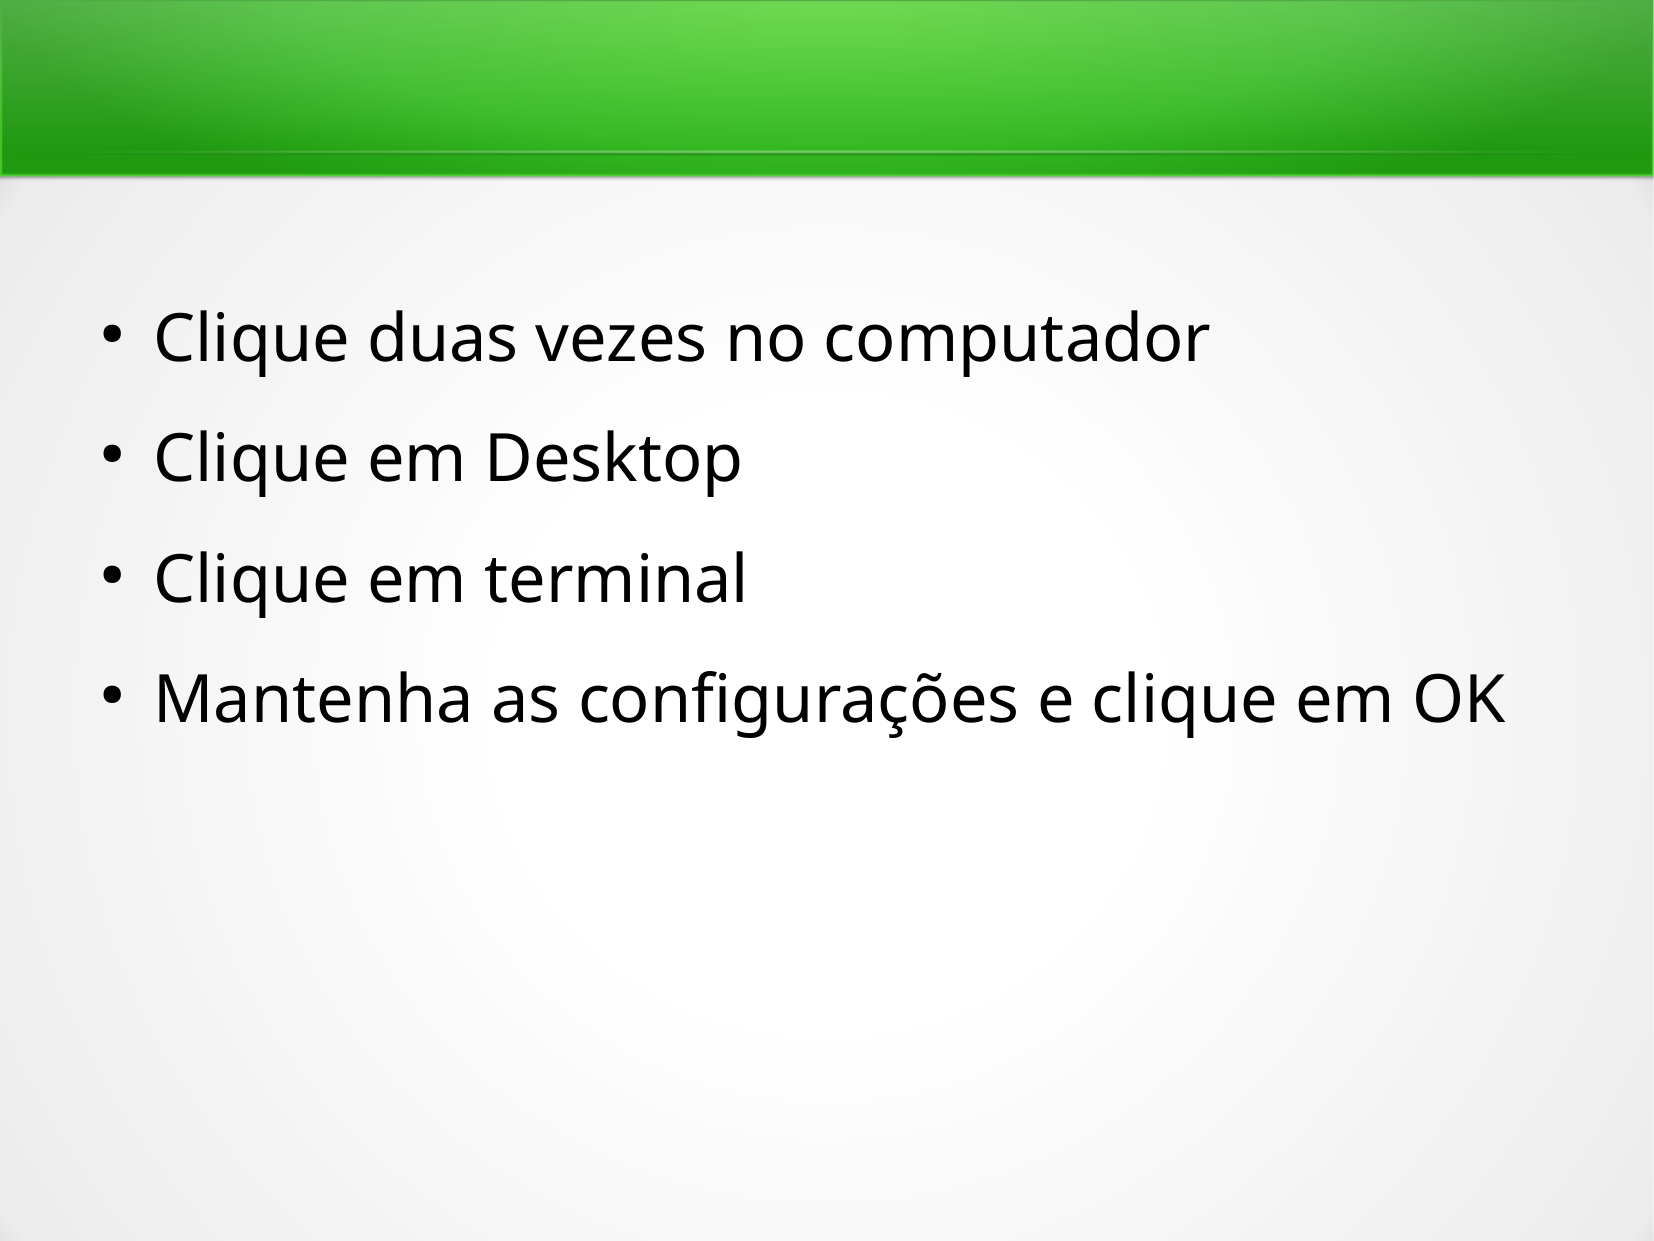

#
Clique duas vezes no computador
Clique em Desktop
Clique em terminal
Mantenha as configurações e clique em OK